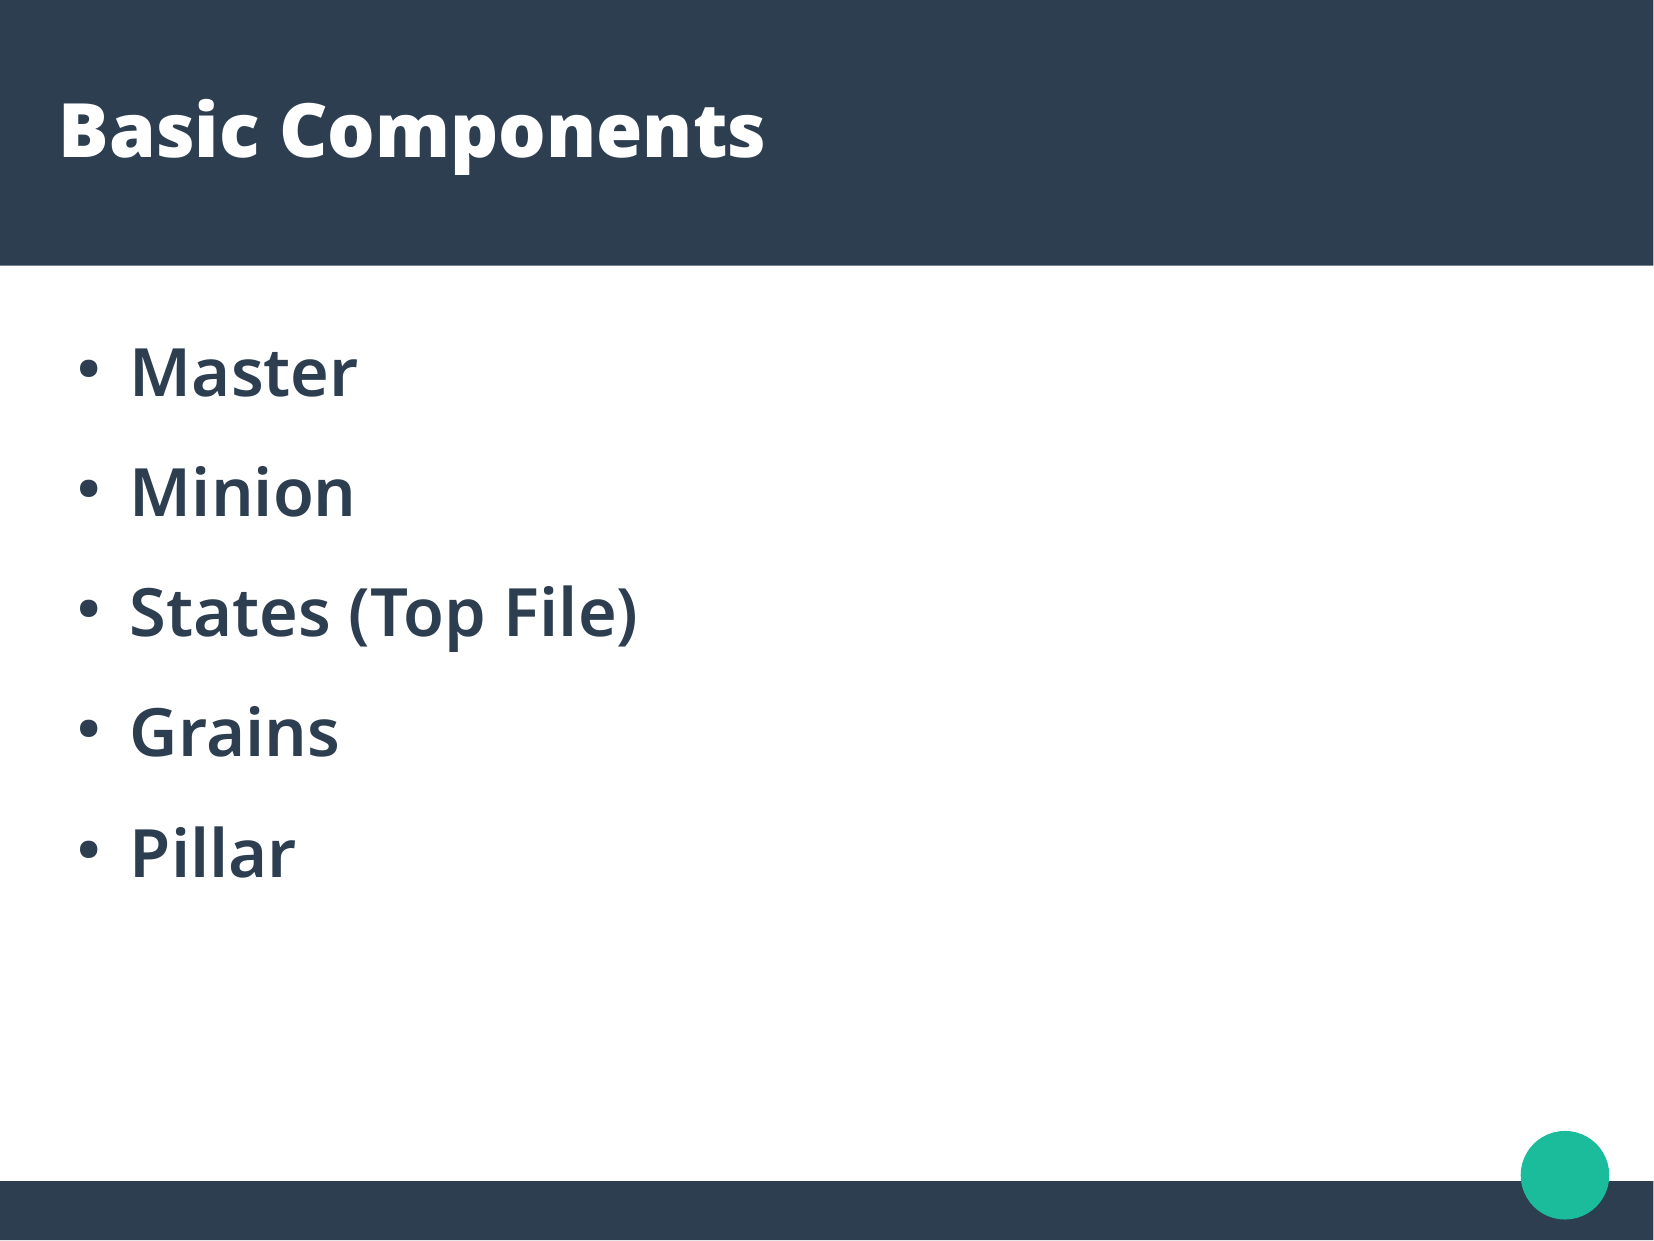

# Basic Components
Master
Minion
States (Top File)
Grains
Pillar